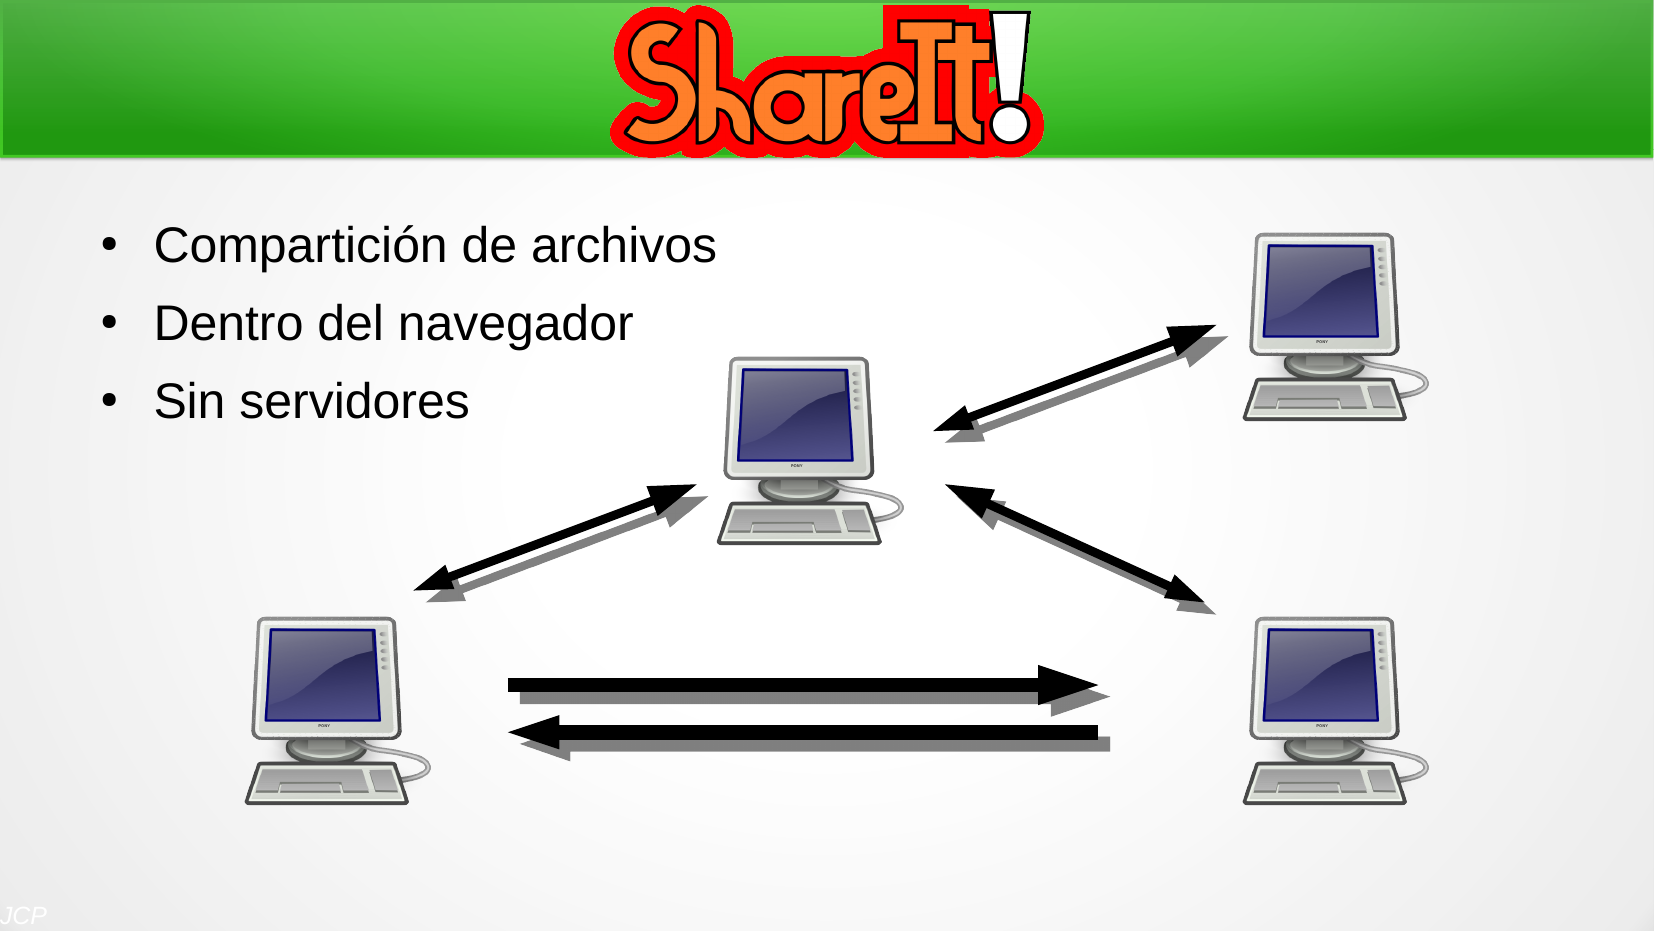

# Compartición de archivos
Dentro del navegador
Sin servidores
JCP